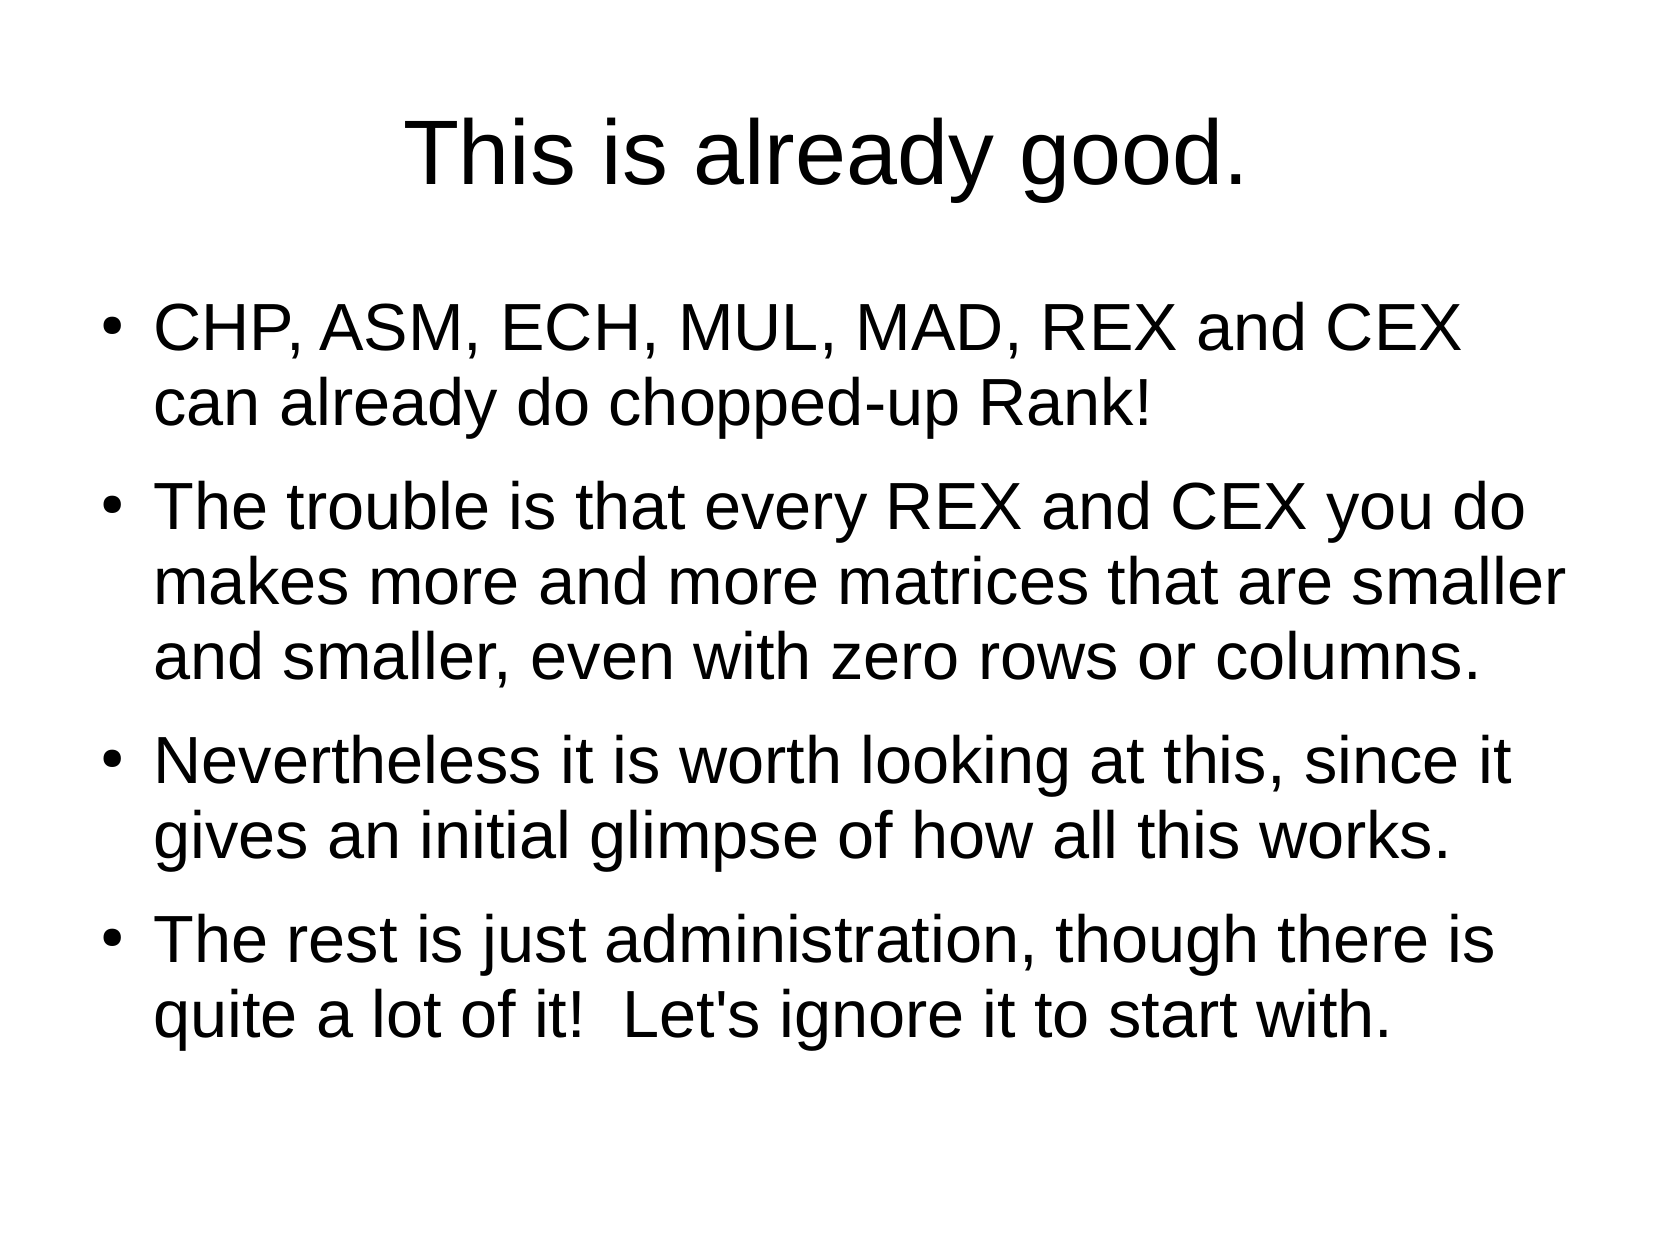

# This is already good.
CHP, ASM, ECH, MUL, MAD, REX and CEX can already do chopped-up Rank!
The trouble is that every REX and CEX you do makes more and more matrices that are smaller and smaller, even with zero rows or columns.
Nevertheless it is worth looking at this, since it gives an initial glimpse of how all this works.
The rest is just administration, though there is quite a lot of it! Let's ignore it to start with.